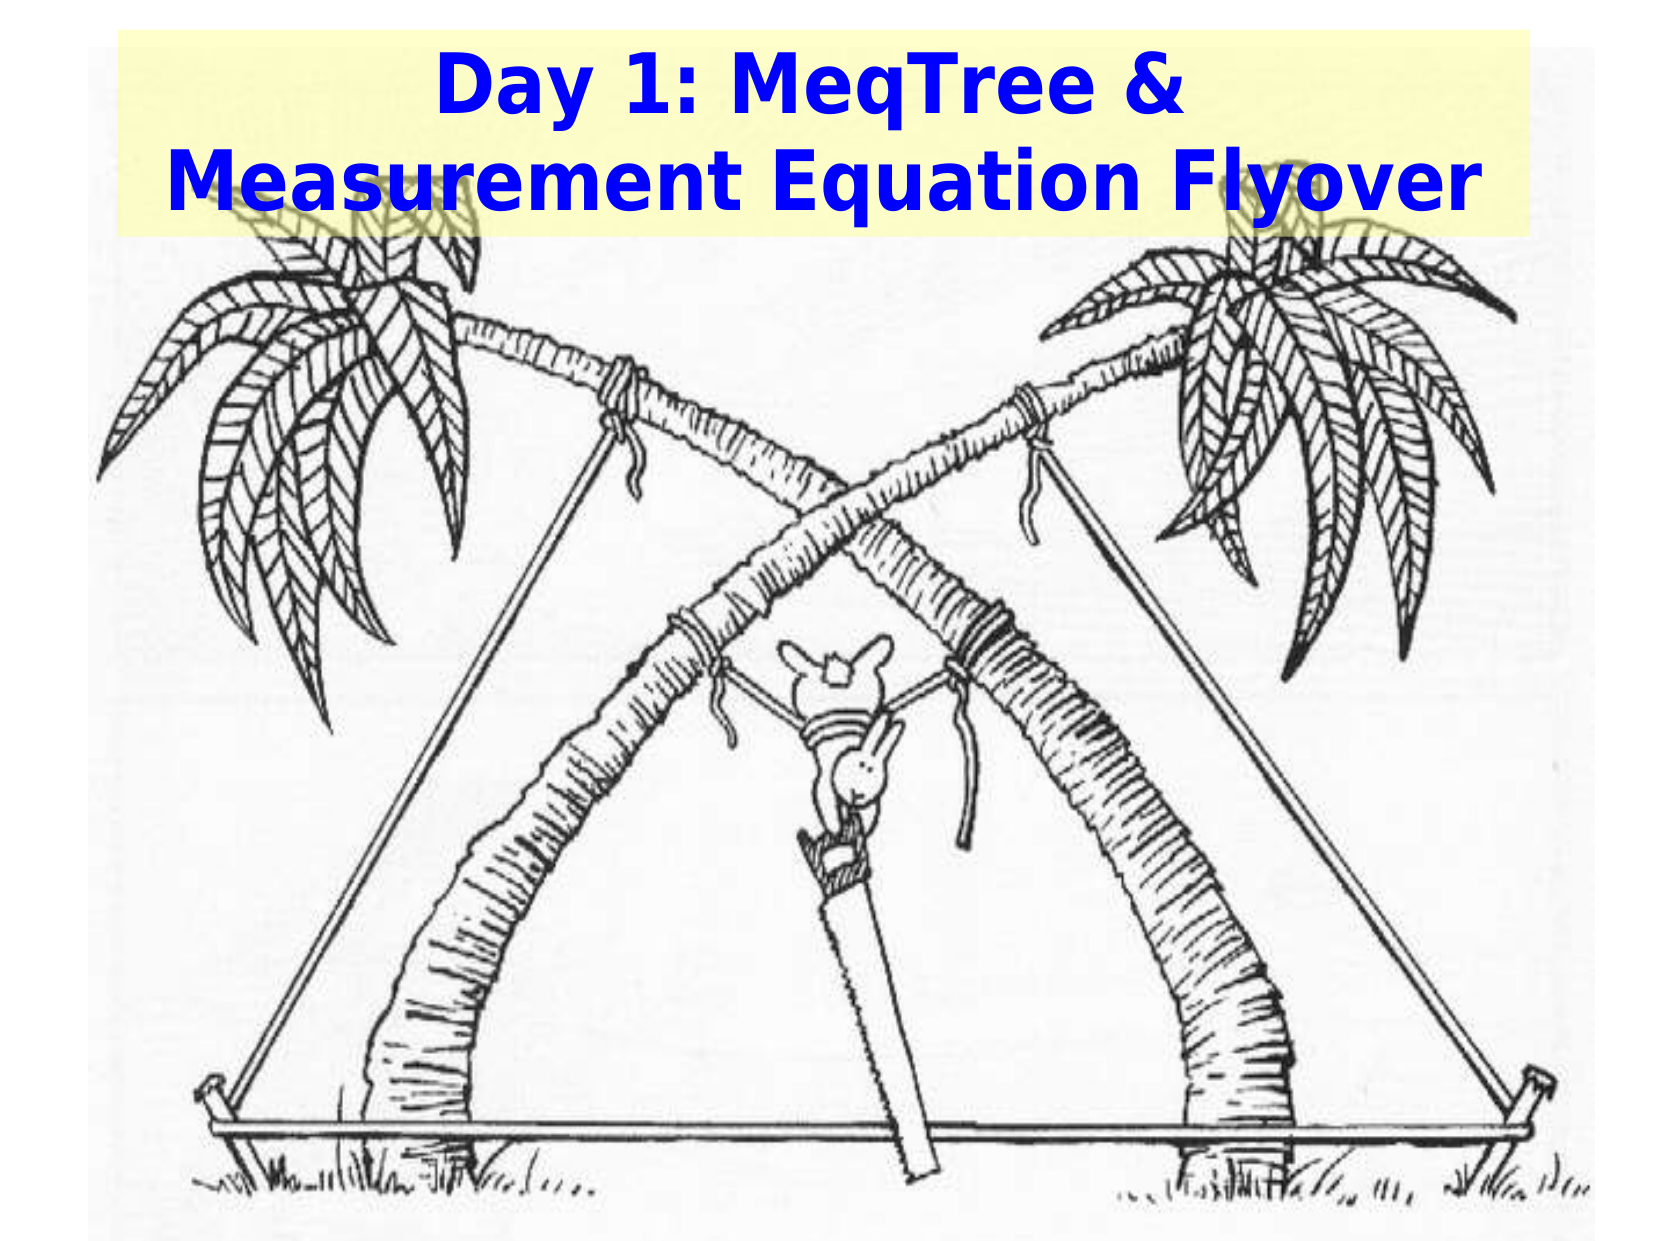

# Day 1: MeqTree & Measurement Equation Flyover